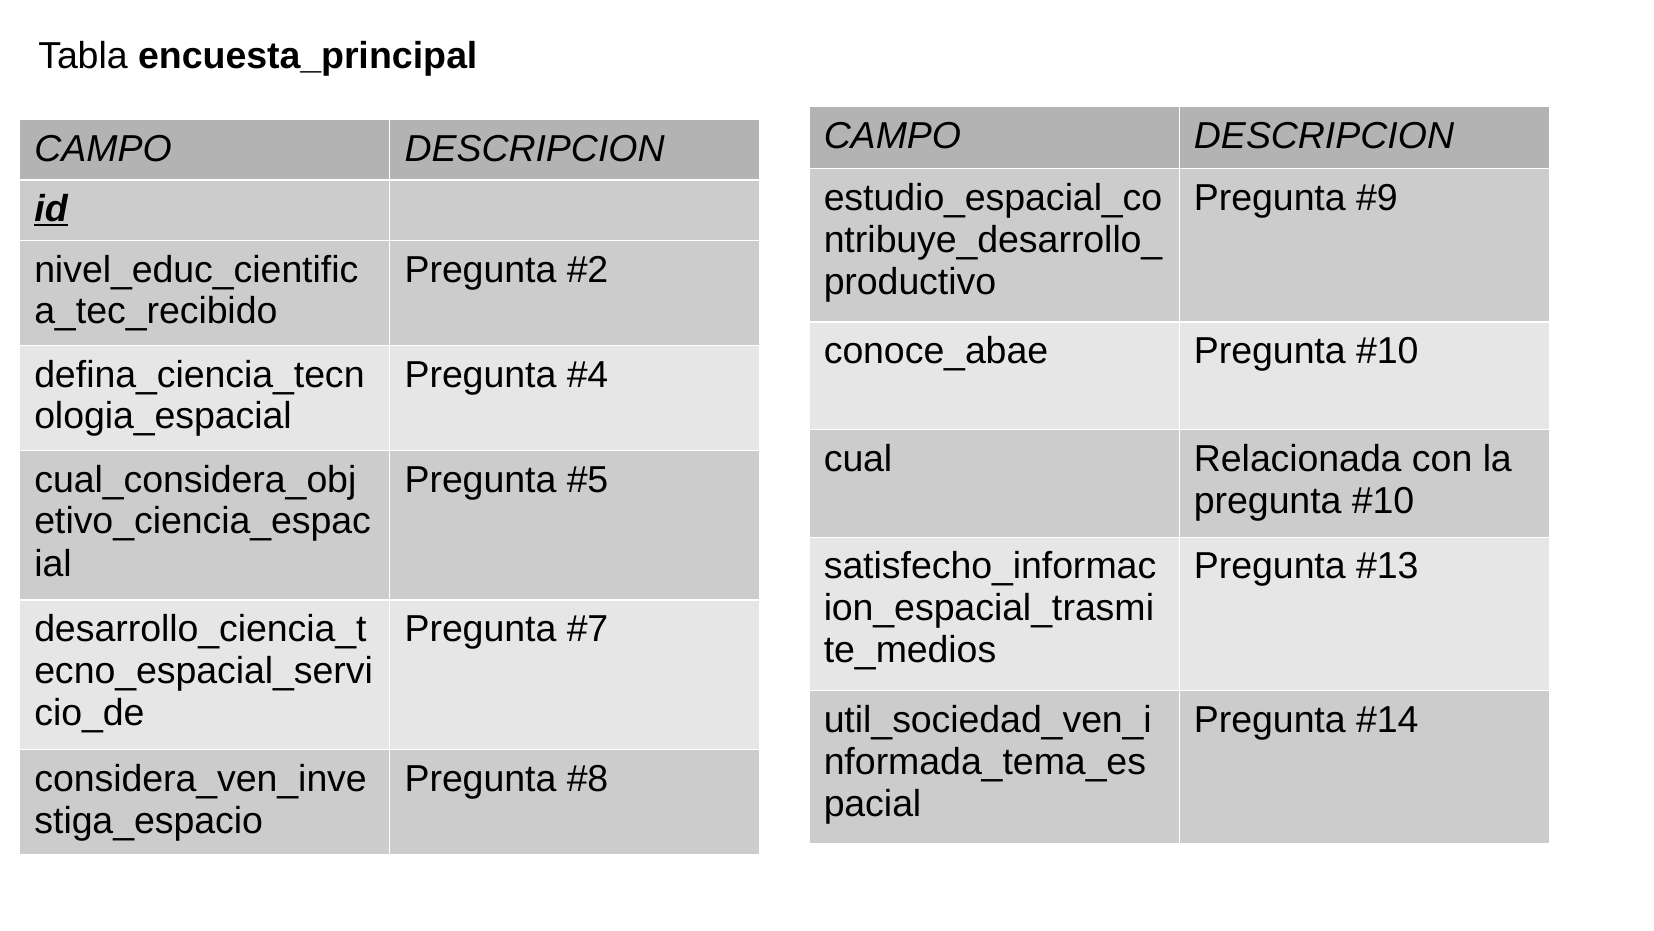

Tabla encuesta_principal
| CAMPO | DESCRIPCION |
| --- | --- |
| estudio\_espacial\_contribuye\_desarrollo\_productivo | Pregunta #9 |
| conoce\_abae | Pregunta #10 |
| cual | Relacionada con la pregunta #10 |
| satisfecho\_informacion\_espacial\_trasmite\_medios | Pregunta #13 |
| util\_sociedad\_ven\_informada\_tema\_espacial | Pregunta #14 |
| CAMPO | DESCRIPCION |
| --- | --- |
| id | |
| nivel\_educ\_cientifica\_tec\_recibido | Pregunta #2 |
| defina\_ciencia\_tecnologia\_espacial | Pregunta #4 |
| cual\_considera\_objetivo\_ciencia\_espacial | Pregunta #5 |
| desarrollo\_ciencia\_tecno\_espacial\_servicio\_de | Pregunta #7 |
| considera\_ven\_investiga\_espacio | Pregunta #8 |